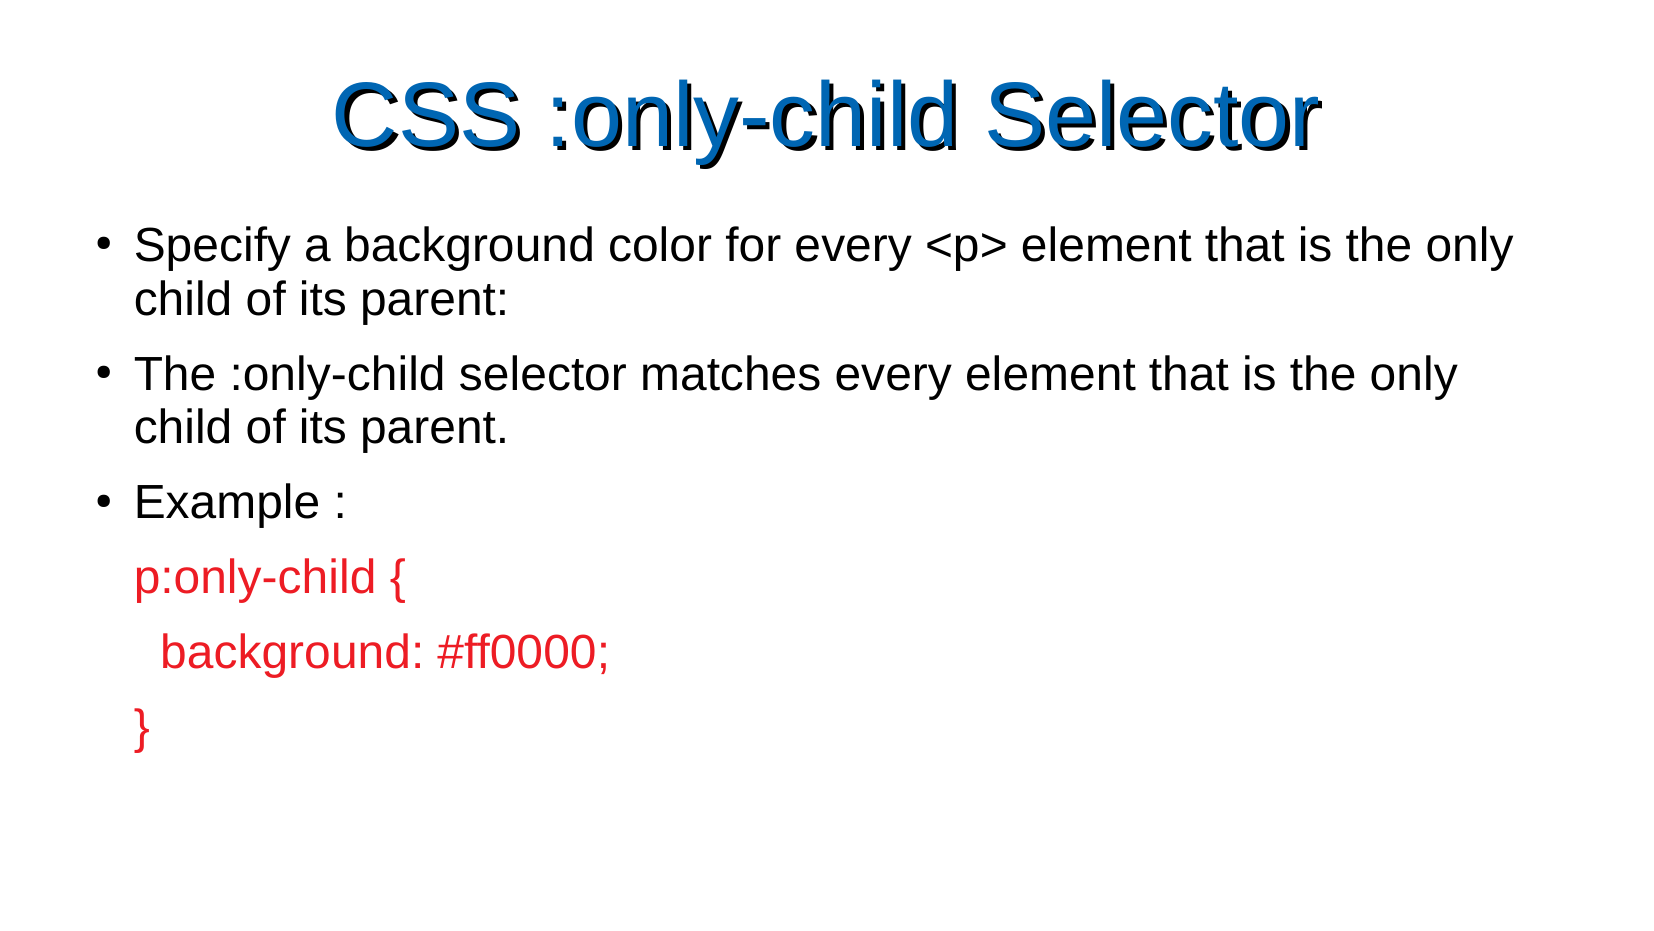

# CSS :only-child Selector
Specify a background color for every <p> element that is the only child of its parent:
The :only-child selector matches every element that is the only child of its parent.
Example :
p:only-child {
 background: #ff0000;
}